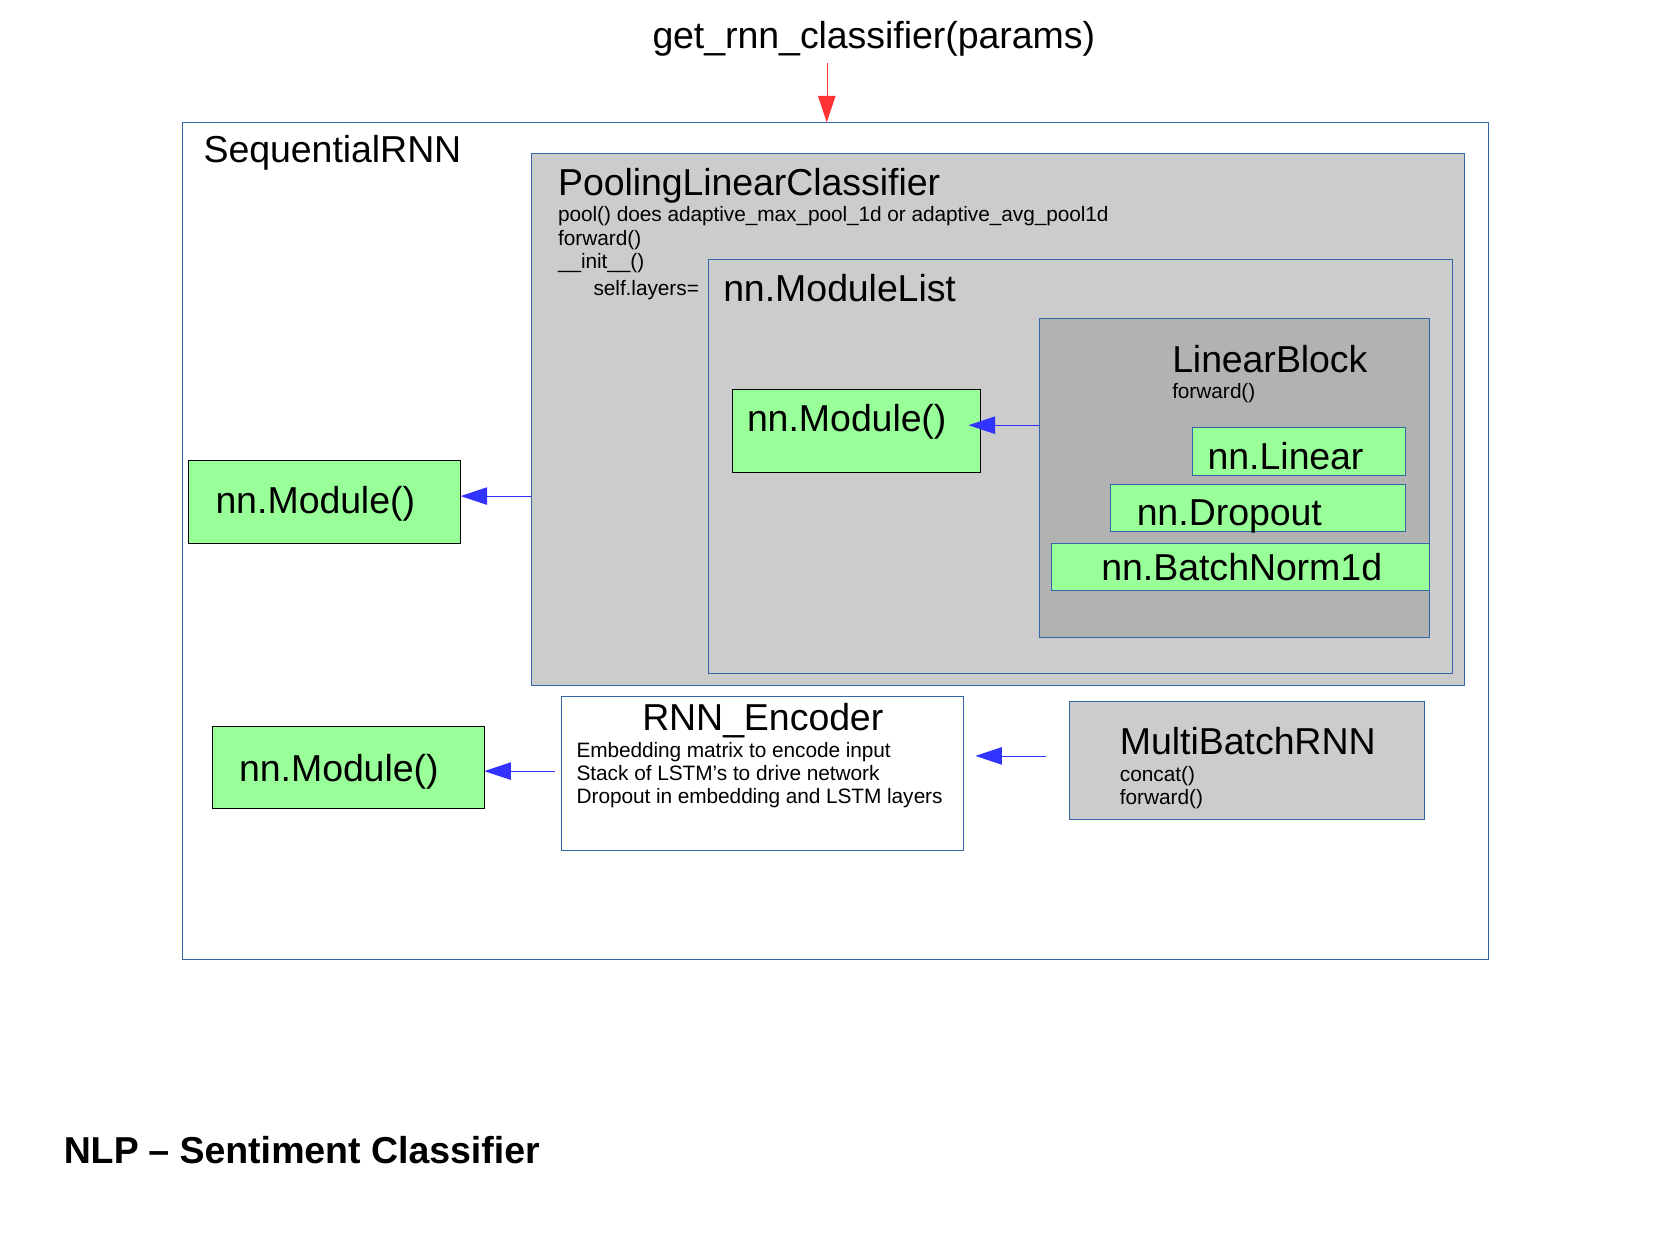

get_rnn_classifier(params)
SequentialRNN
PoolingLinearClassifier
pool() does adaptive_max_pool_1d or adaptive_avg_pool1d
forward()
__init__()
nn.ModuleList
self.layers=
LinearBlock
forward()
nn.Module()
nn.Linear
nn.Module()
nn.Dropout
nn.BatchNorm1d
RNN_Encoder
Embedding matrix to encode input
Stack of LSTM’s to drive network
Dropout in embedding and LSTM layers
MultiBatchRNN
concat()
forward()
nn.Module()
NLP – Sentiment Classifier